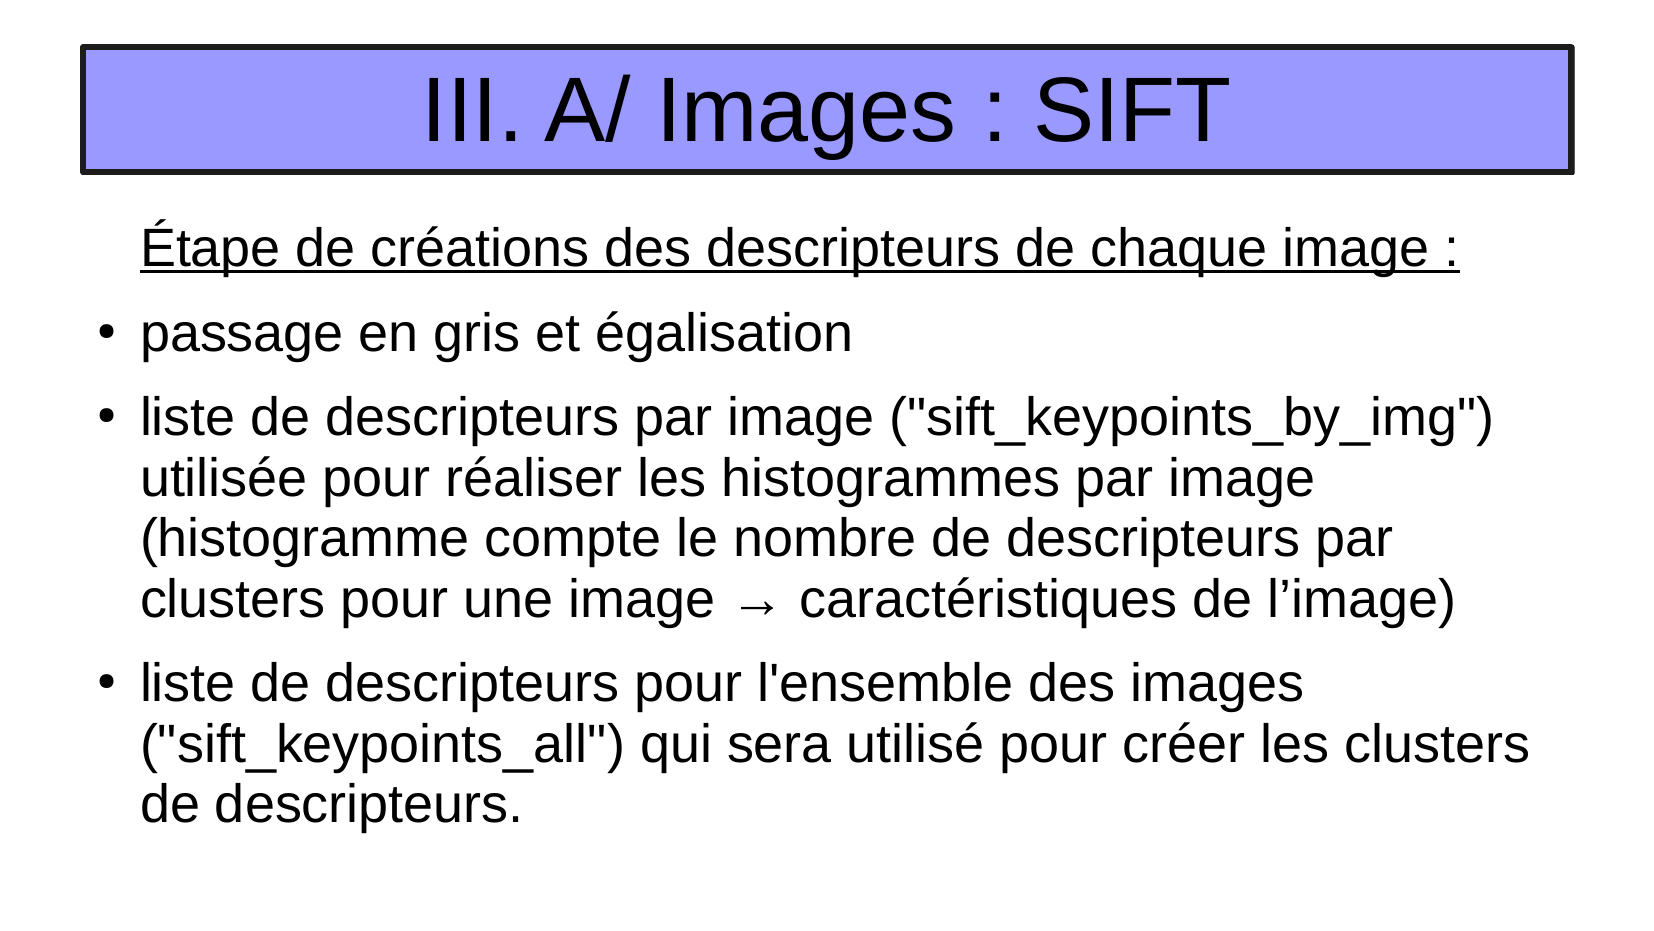

III. A/ Images : SIFT
# Étape de créations des descripteurs de chaque image :
passage en gris et égalisation
liste de descripteurs par image ("sift_keypoints_by_img") utilisée pour réaliser les histogrammes par image (histogramme compte le nombre de descripteurs par clusters pour une image → caractéristiques de l’image)
liste de descripteurs pour l'ensemble des images ("sift_keypoints_all") qui sera utilisé pour créer les clusters de descripteurs.